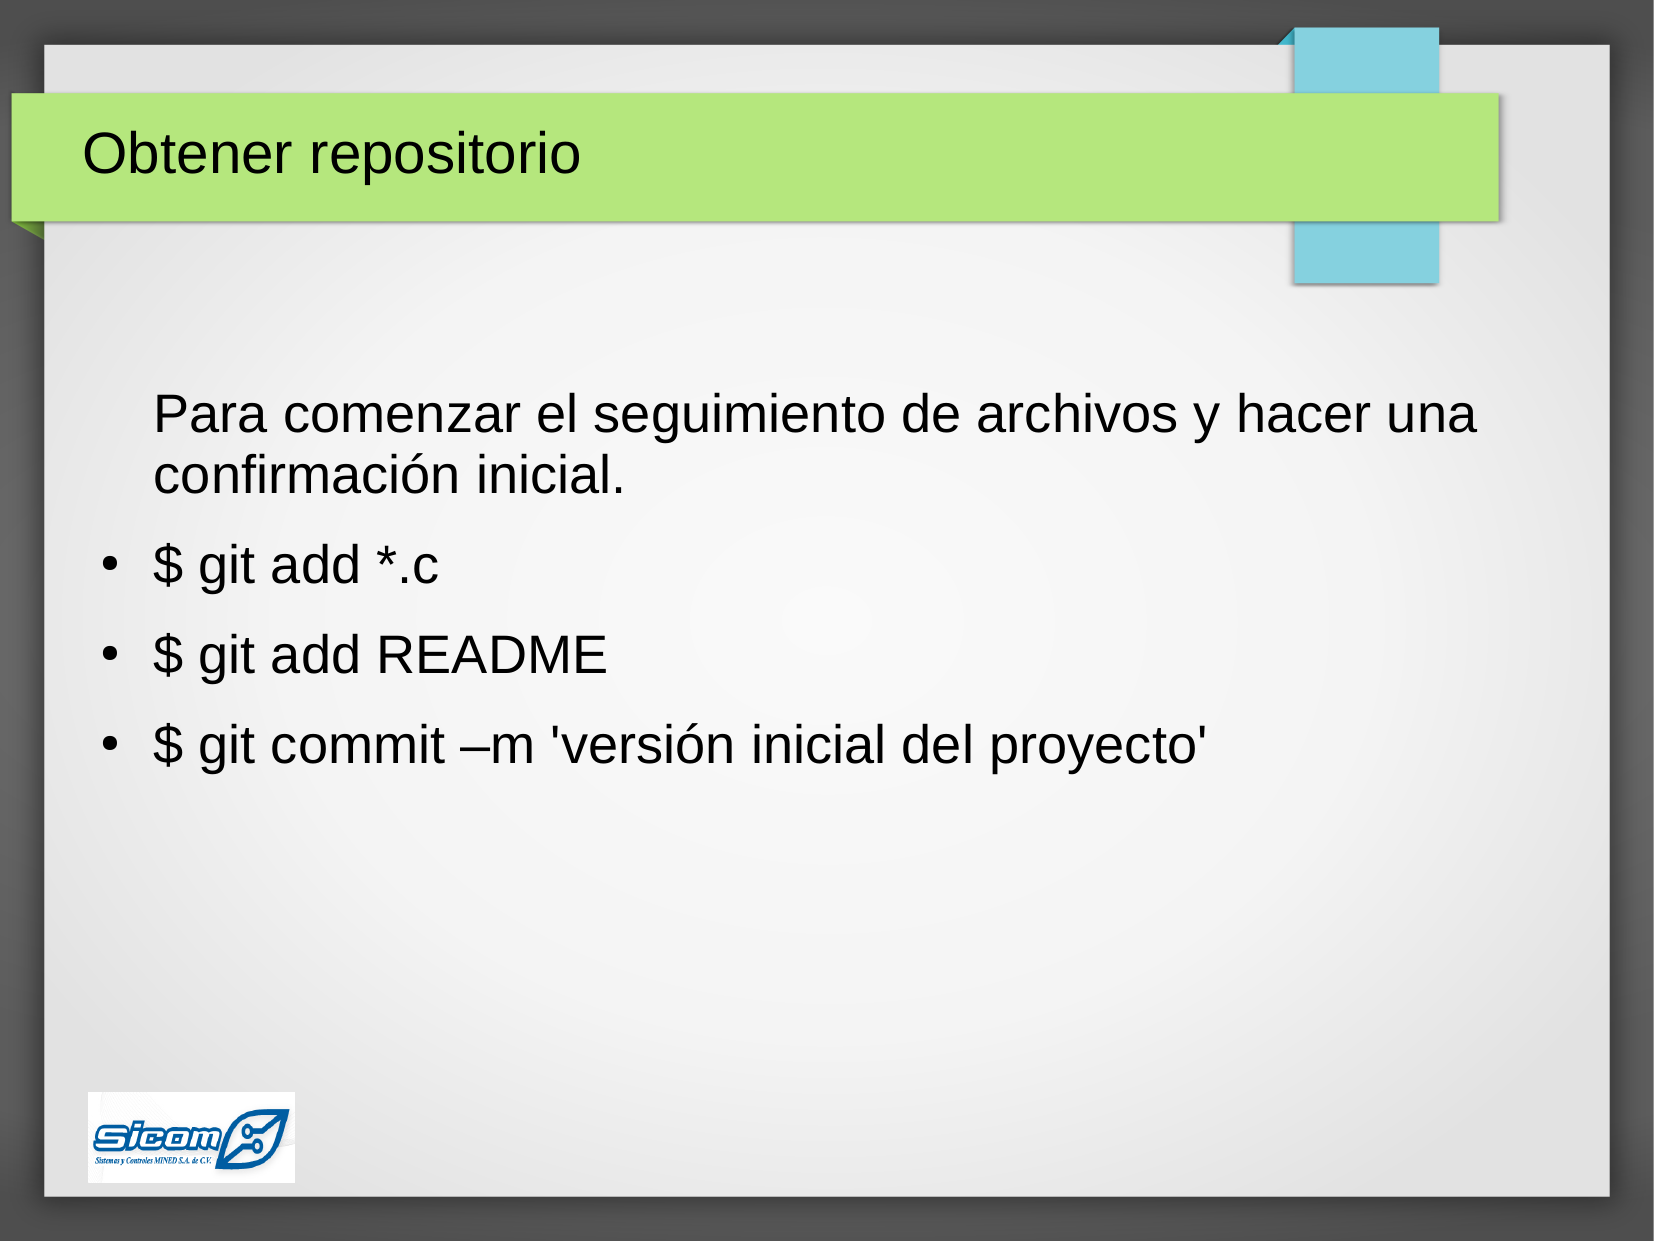

# Obtener repositorio
Para comenzar el seguimiento de archivos y hacer una confirmación inicial.
$ git add *.c
$ git add README
$ git commit –m 'versión inicial del proyecto'